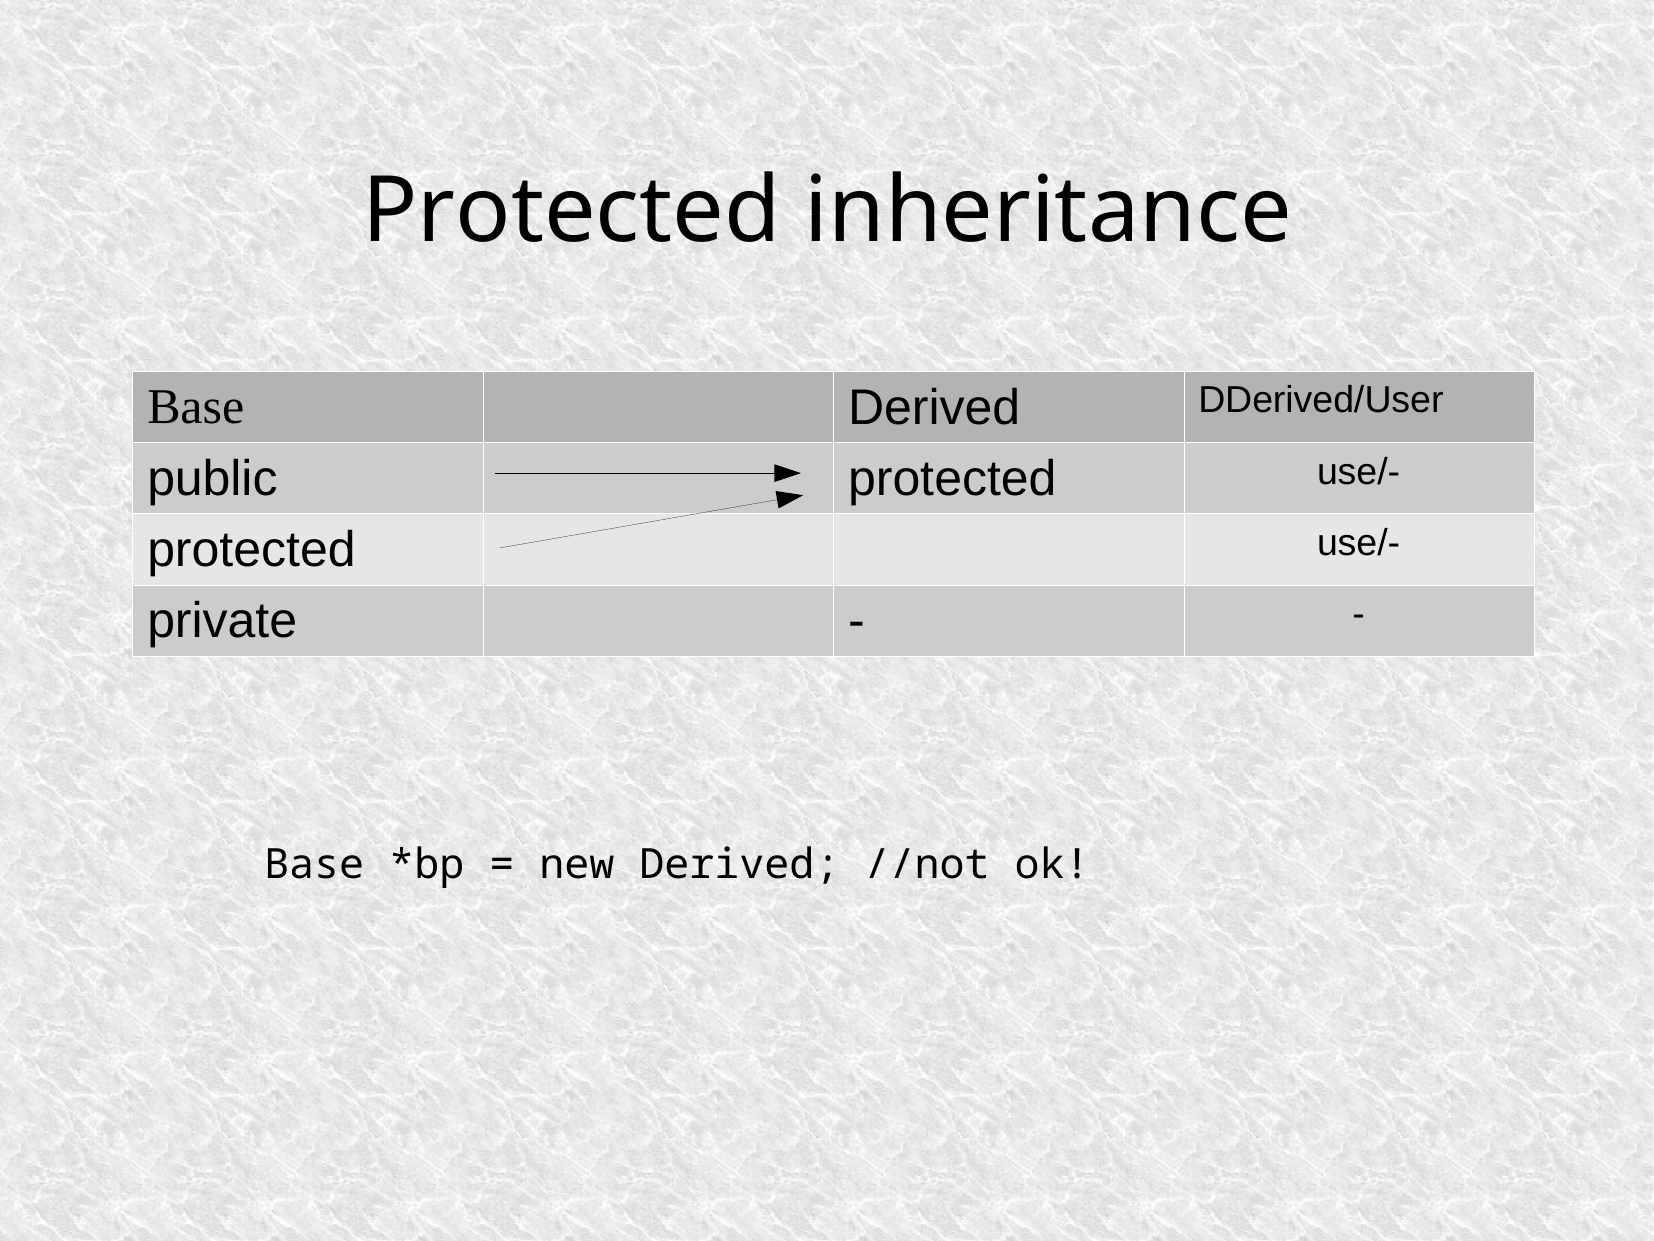

# Protected inheritance
| Base | | Derived | DDerived/User |
| --- | --- | --- | --- |
| public | | protected | use/- |
| protected | | | use/- |
| private | | - | - |
Base *bp = new Derived; //not ok!